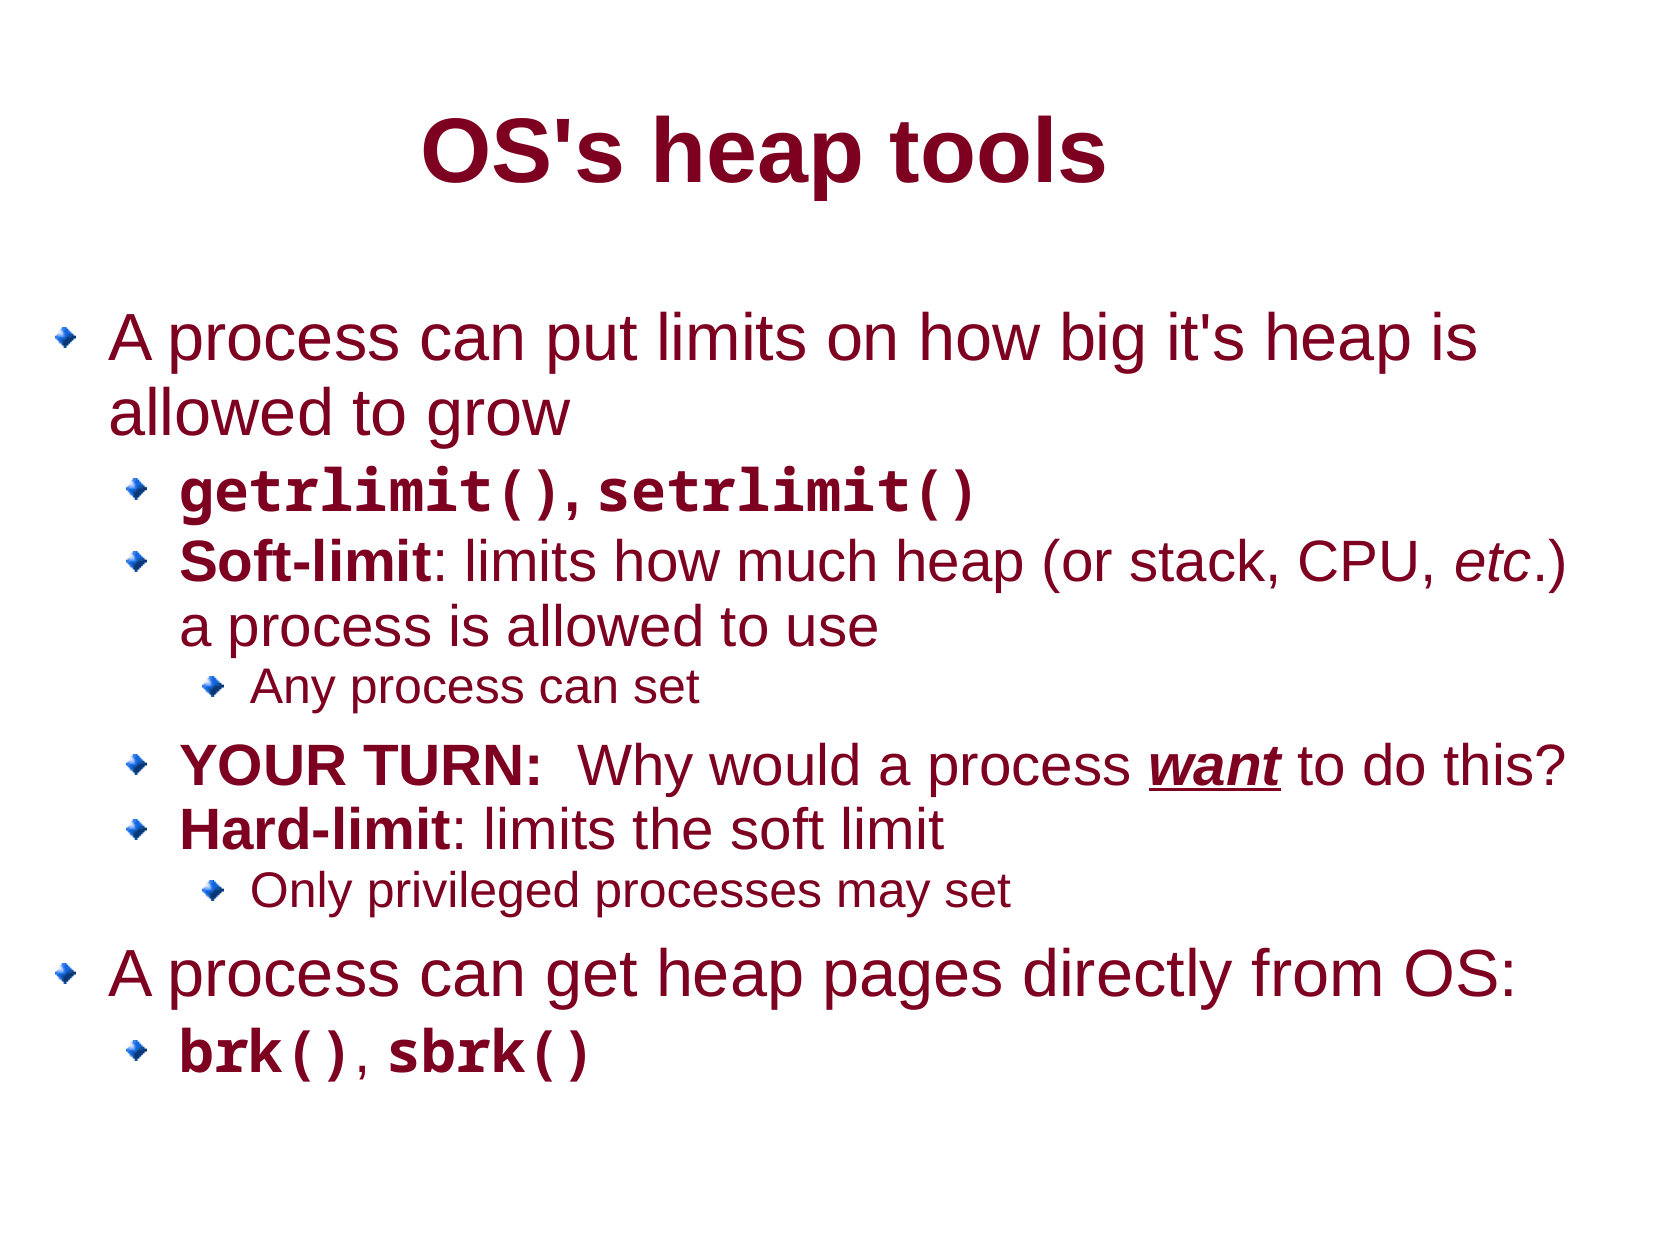

# OS's heap tools
A process can put limits on how big it's heap is allowed to grow
getrlimit(), setrlimit()
Soft-limit: limits how much heap (or stack, CPU, etc.) a process is allowed to use
Any process can set
YOUR TURN: Why would a process want to do this?
Hard-limit: limits the soft limit
Only privileged processes may set
A process can get heap pages directly from OS:
brk(), sbrk()